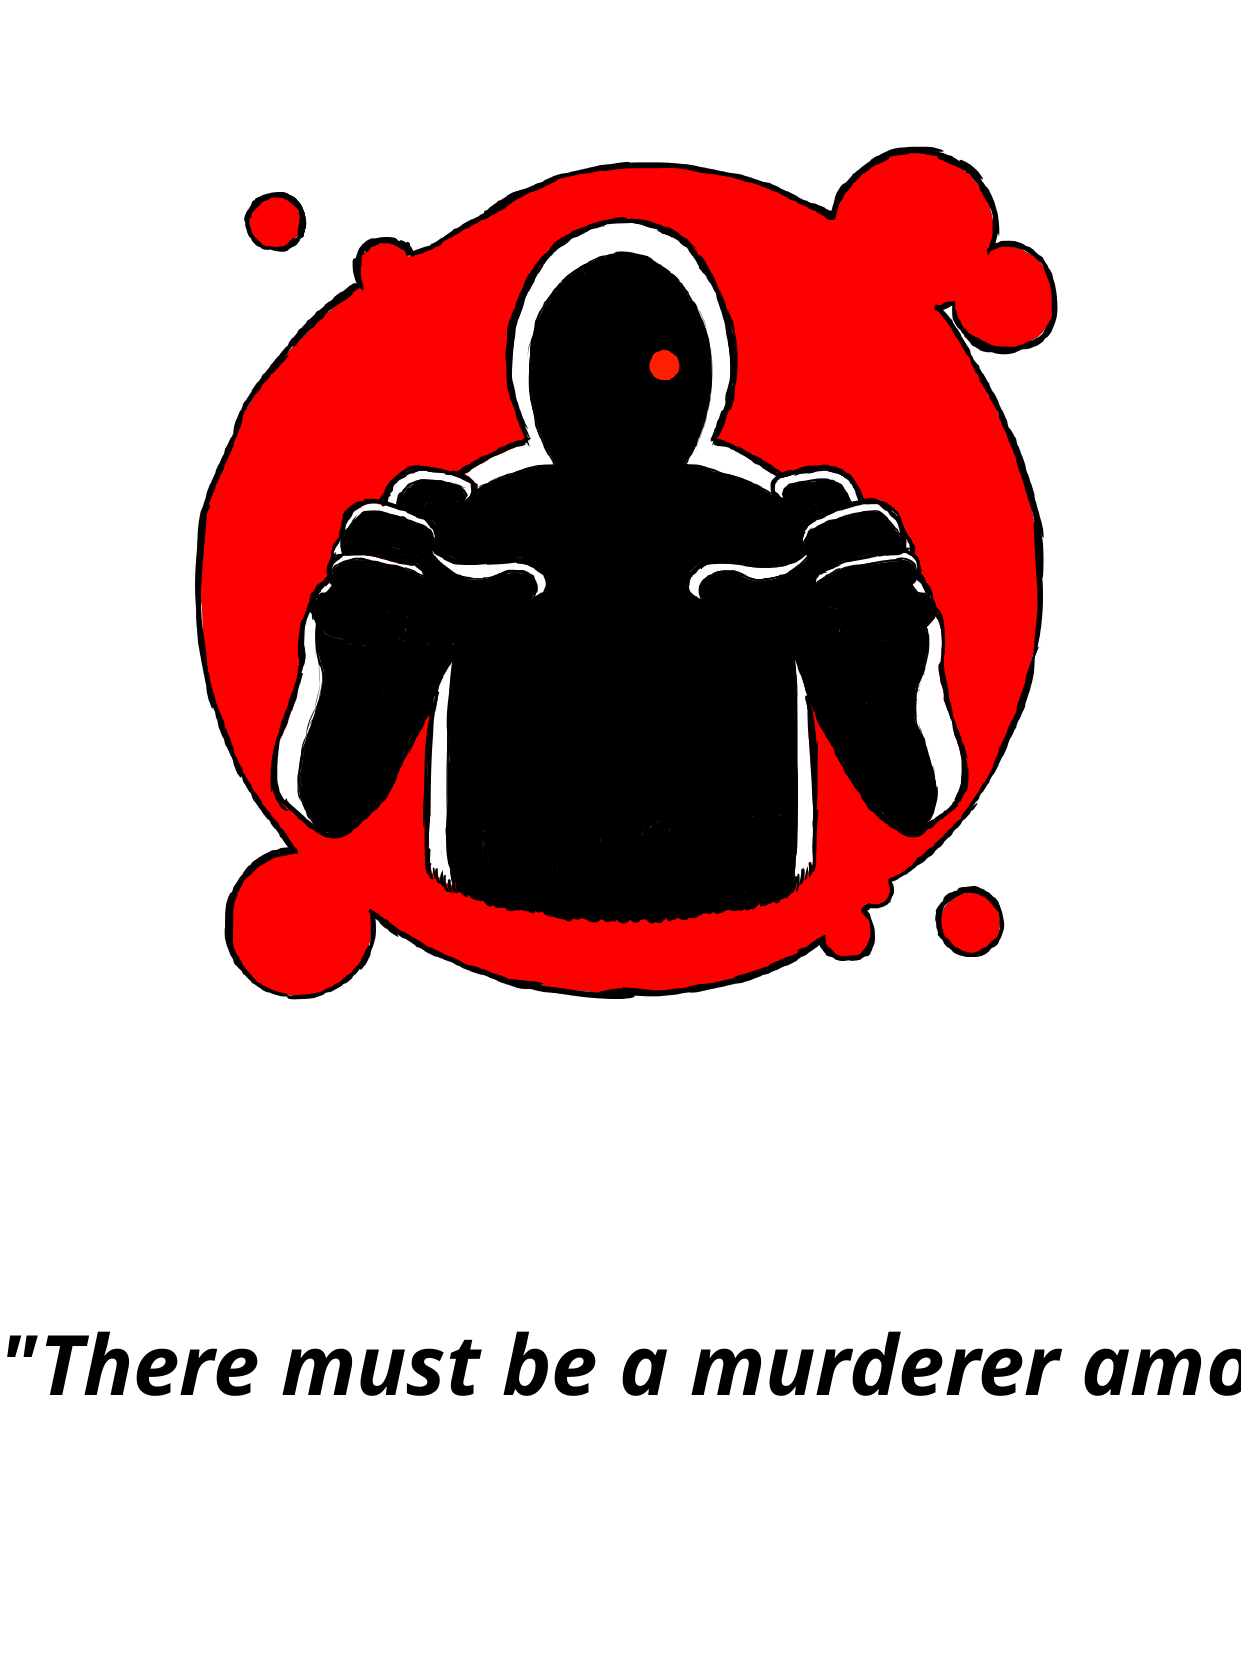

"There must be a murderer among us"